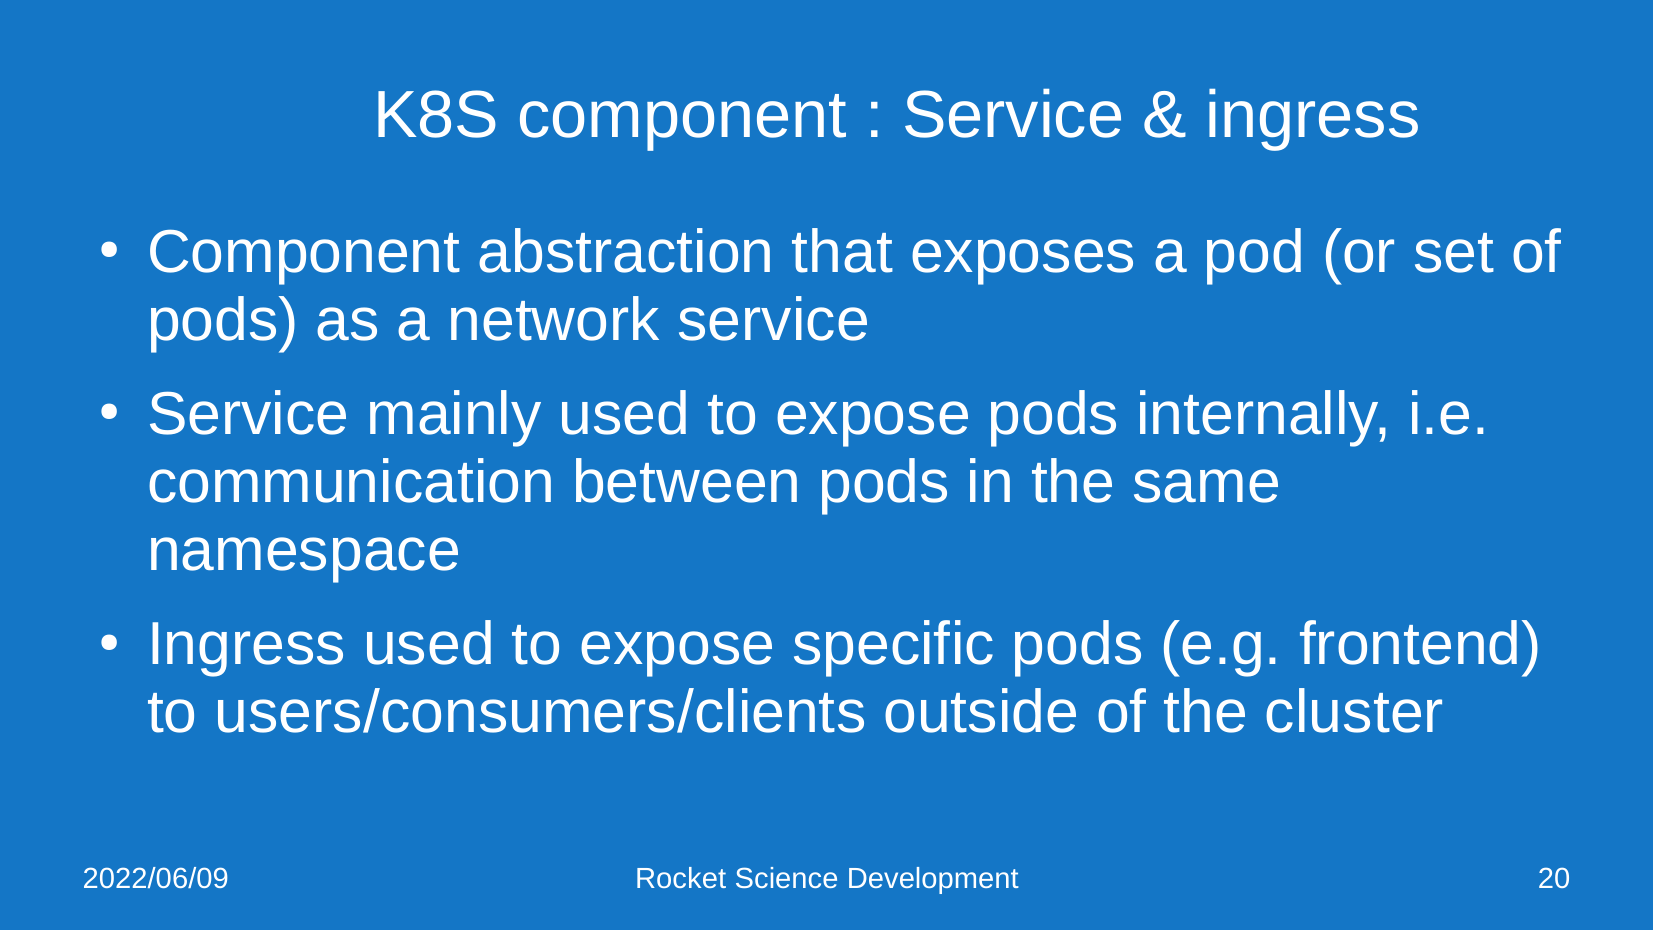

# K8S component : Service & ingress
Component abstraction that exposes a pod (or set of pods) as a network service
Service mainly used to expose pods internally, i.e. communication between pods in the same namespace
Ingress used to expose specific pods (e.g. frontend) to users/consumers/clients outside of the cluster
2022/06/09
Rocket Science Development
20